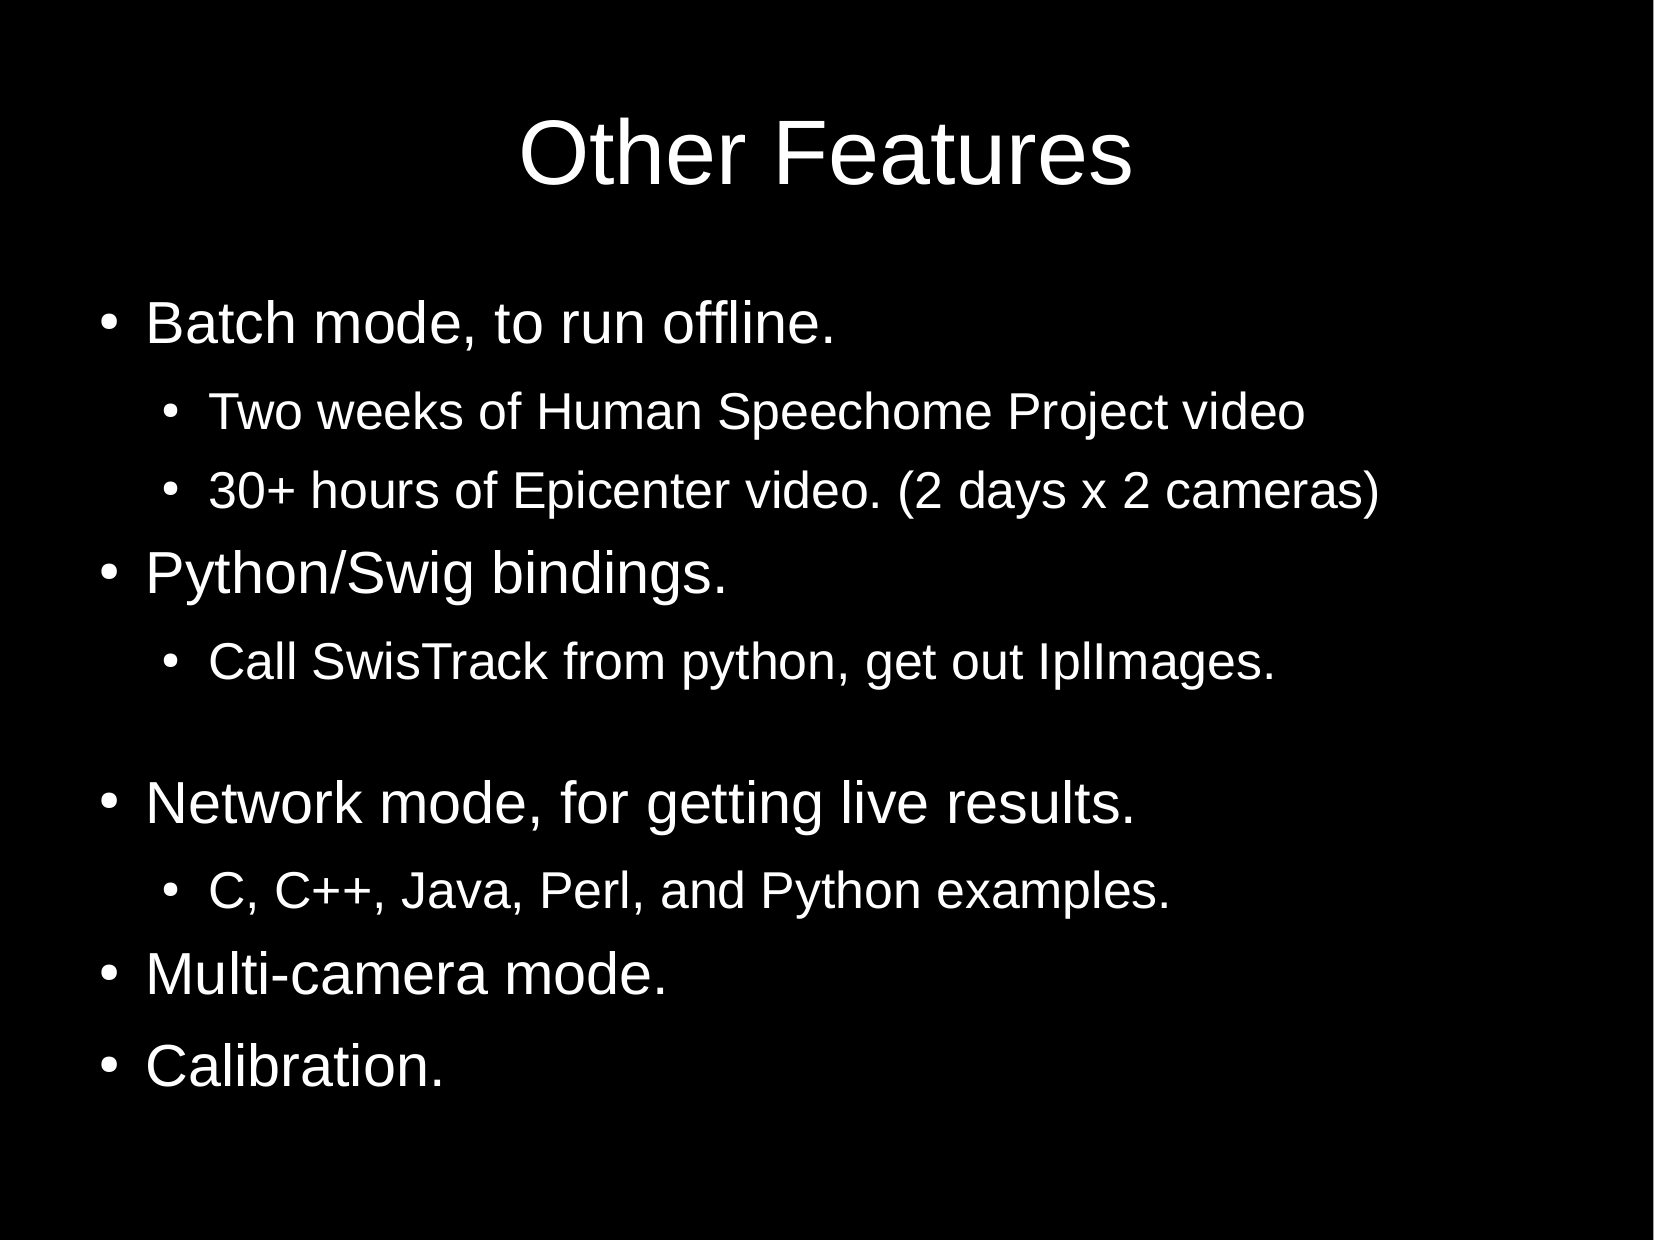

# Other Features
Batch mode, to run offline.
Two weeks of Human Speechome Project video
30+ hours of Epicenter video. (2 days x 2 cameras)
Python/Swig bindings.
Call SwisTrack from python, get out IplImages.
Network mode, for getting live results.
C, C++, Java, Perl, and Python examples.
Multi-camera mode.
Calibration.